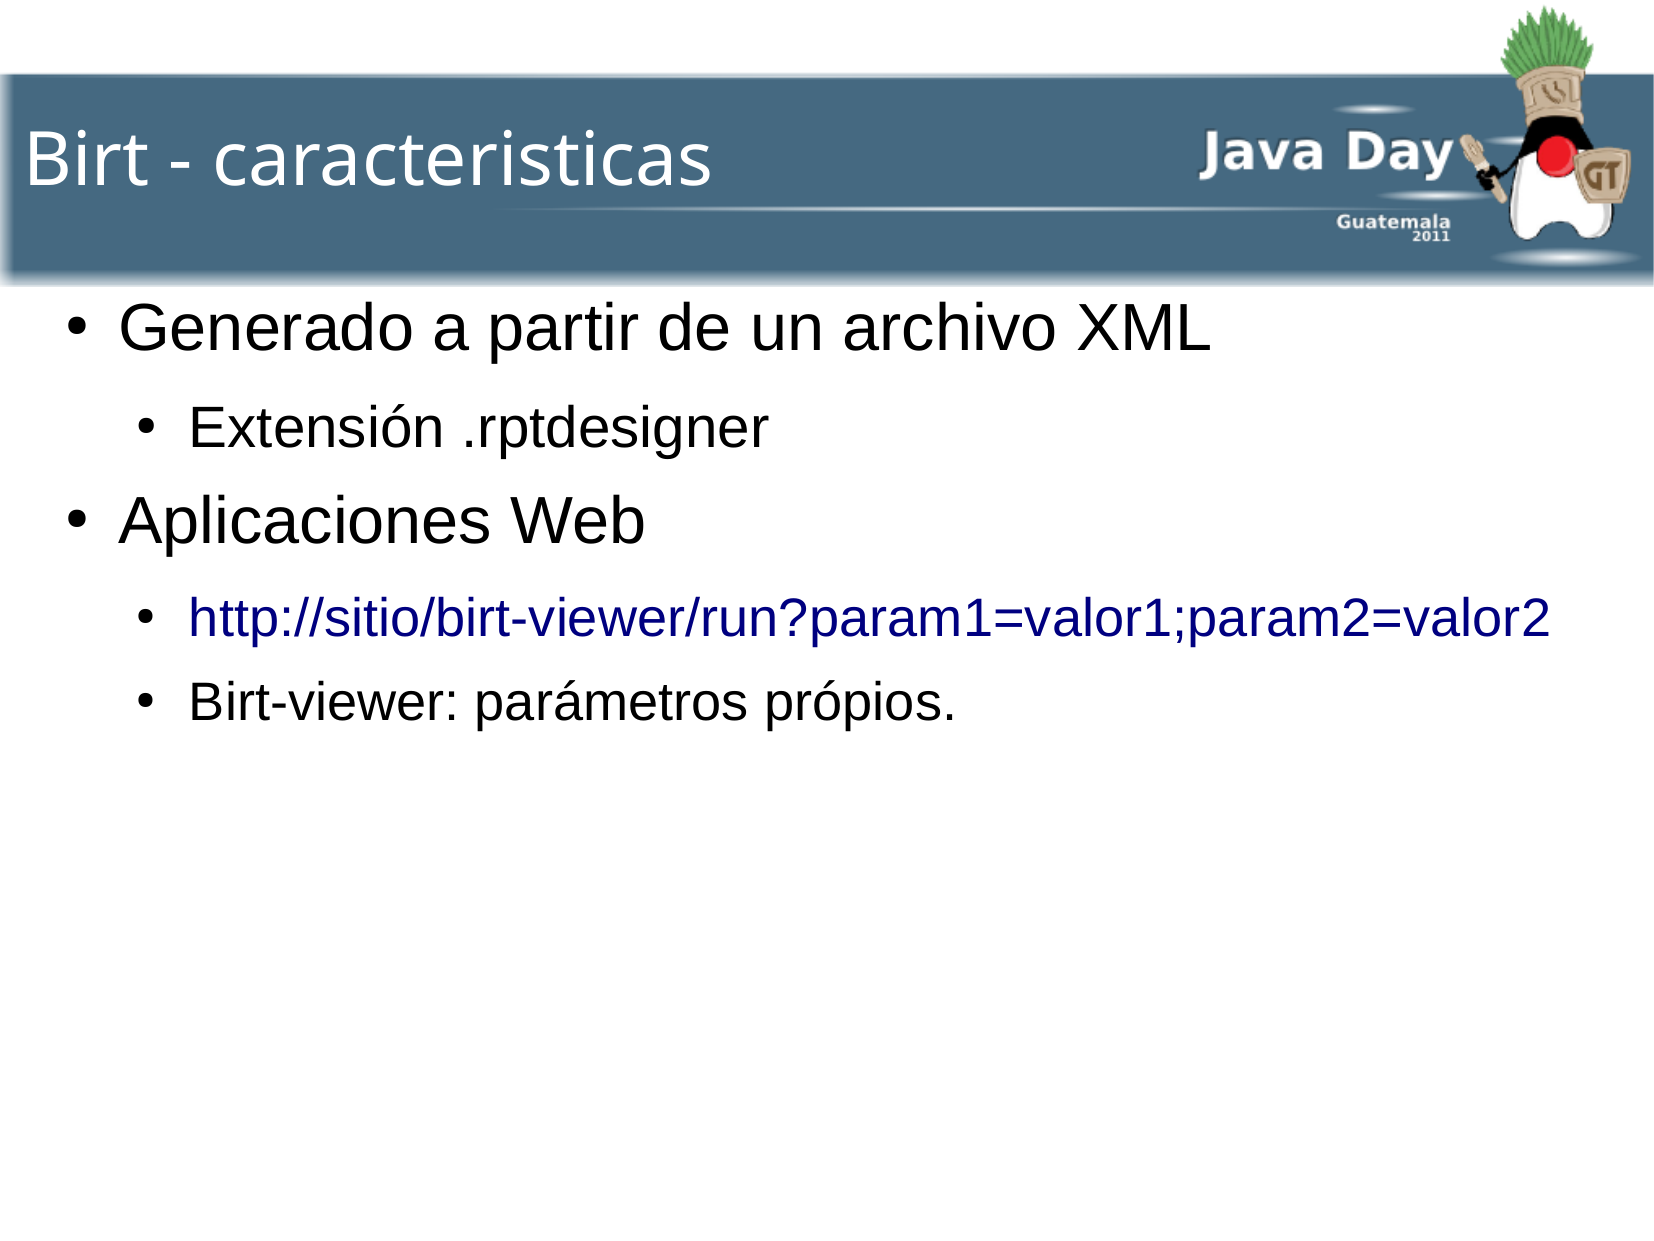

# Birt - caracteristicas
Generado a partir de un archivo XML
Extensión .rptdesigner
Aplicaciones Web
http://sitio/birt-viewer/run?param1=valor1;param2=valor2
Birt-viewer: parámetros própios.